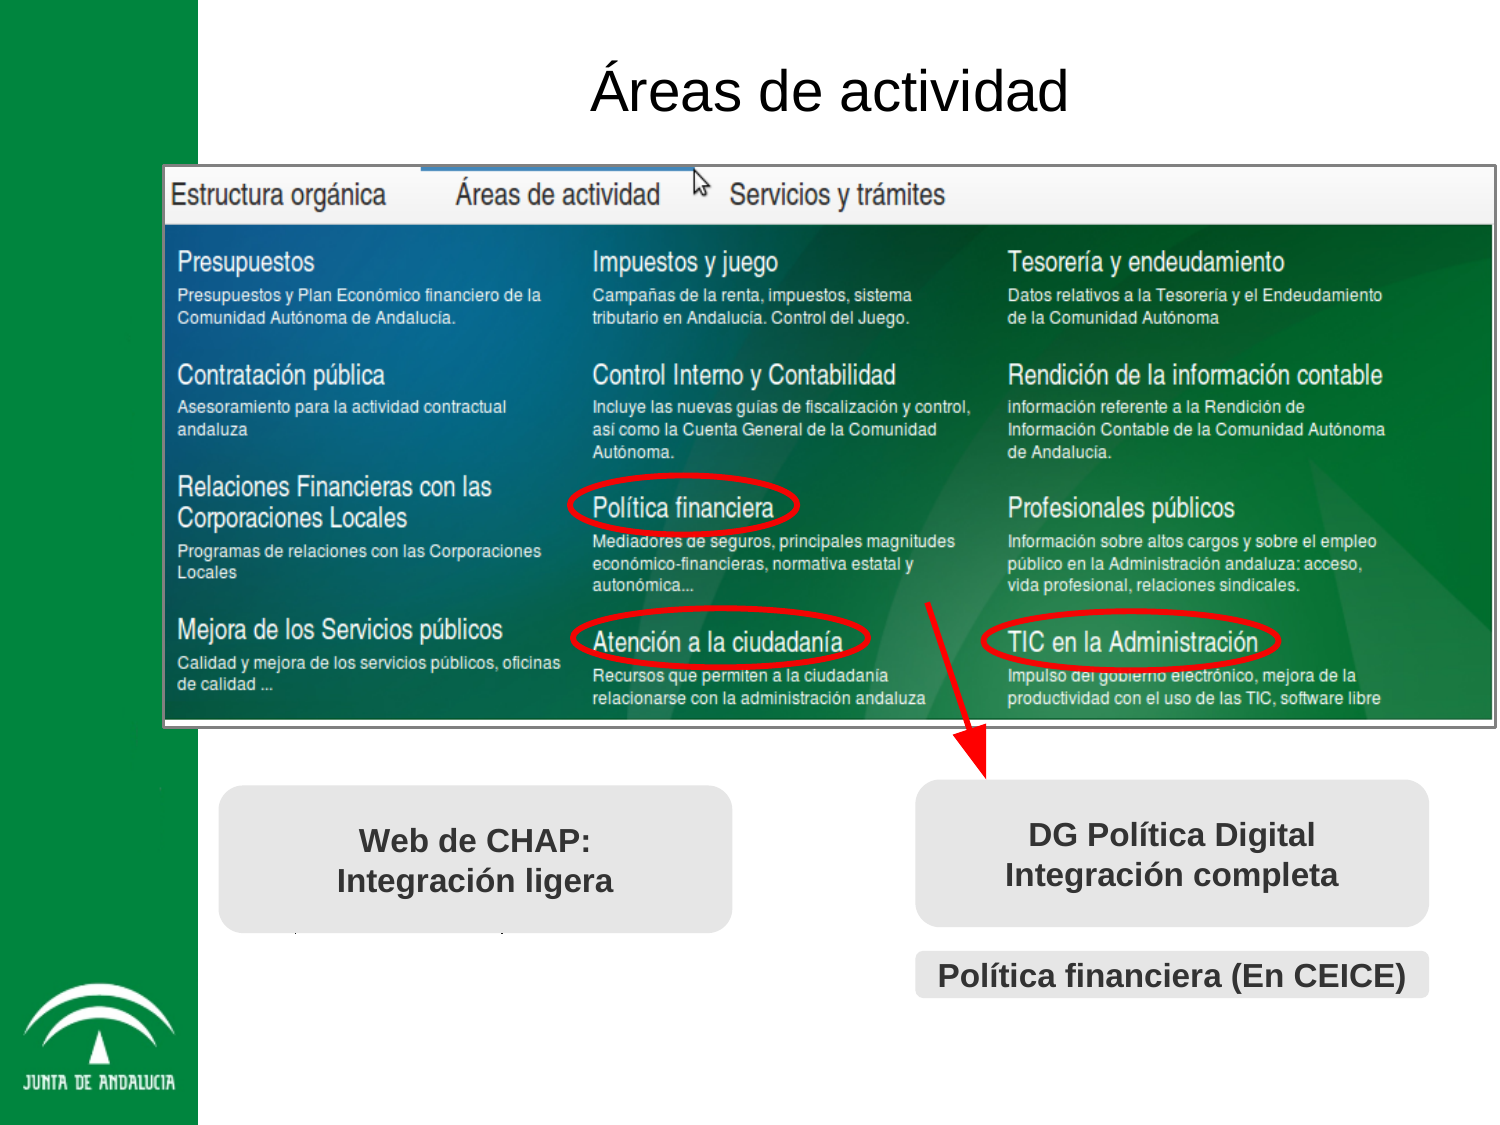

# Áreas de actividad
DG Política Digital
Integración completa
Web de CHAP:
Integración ligera
Política financiera (En CEICE)